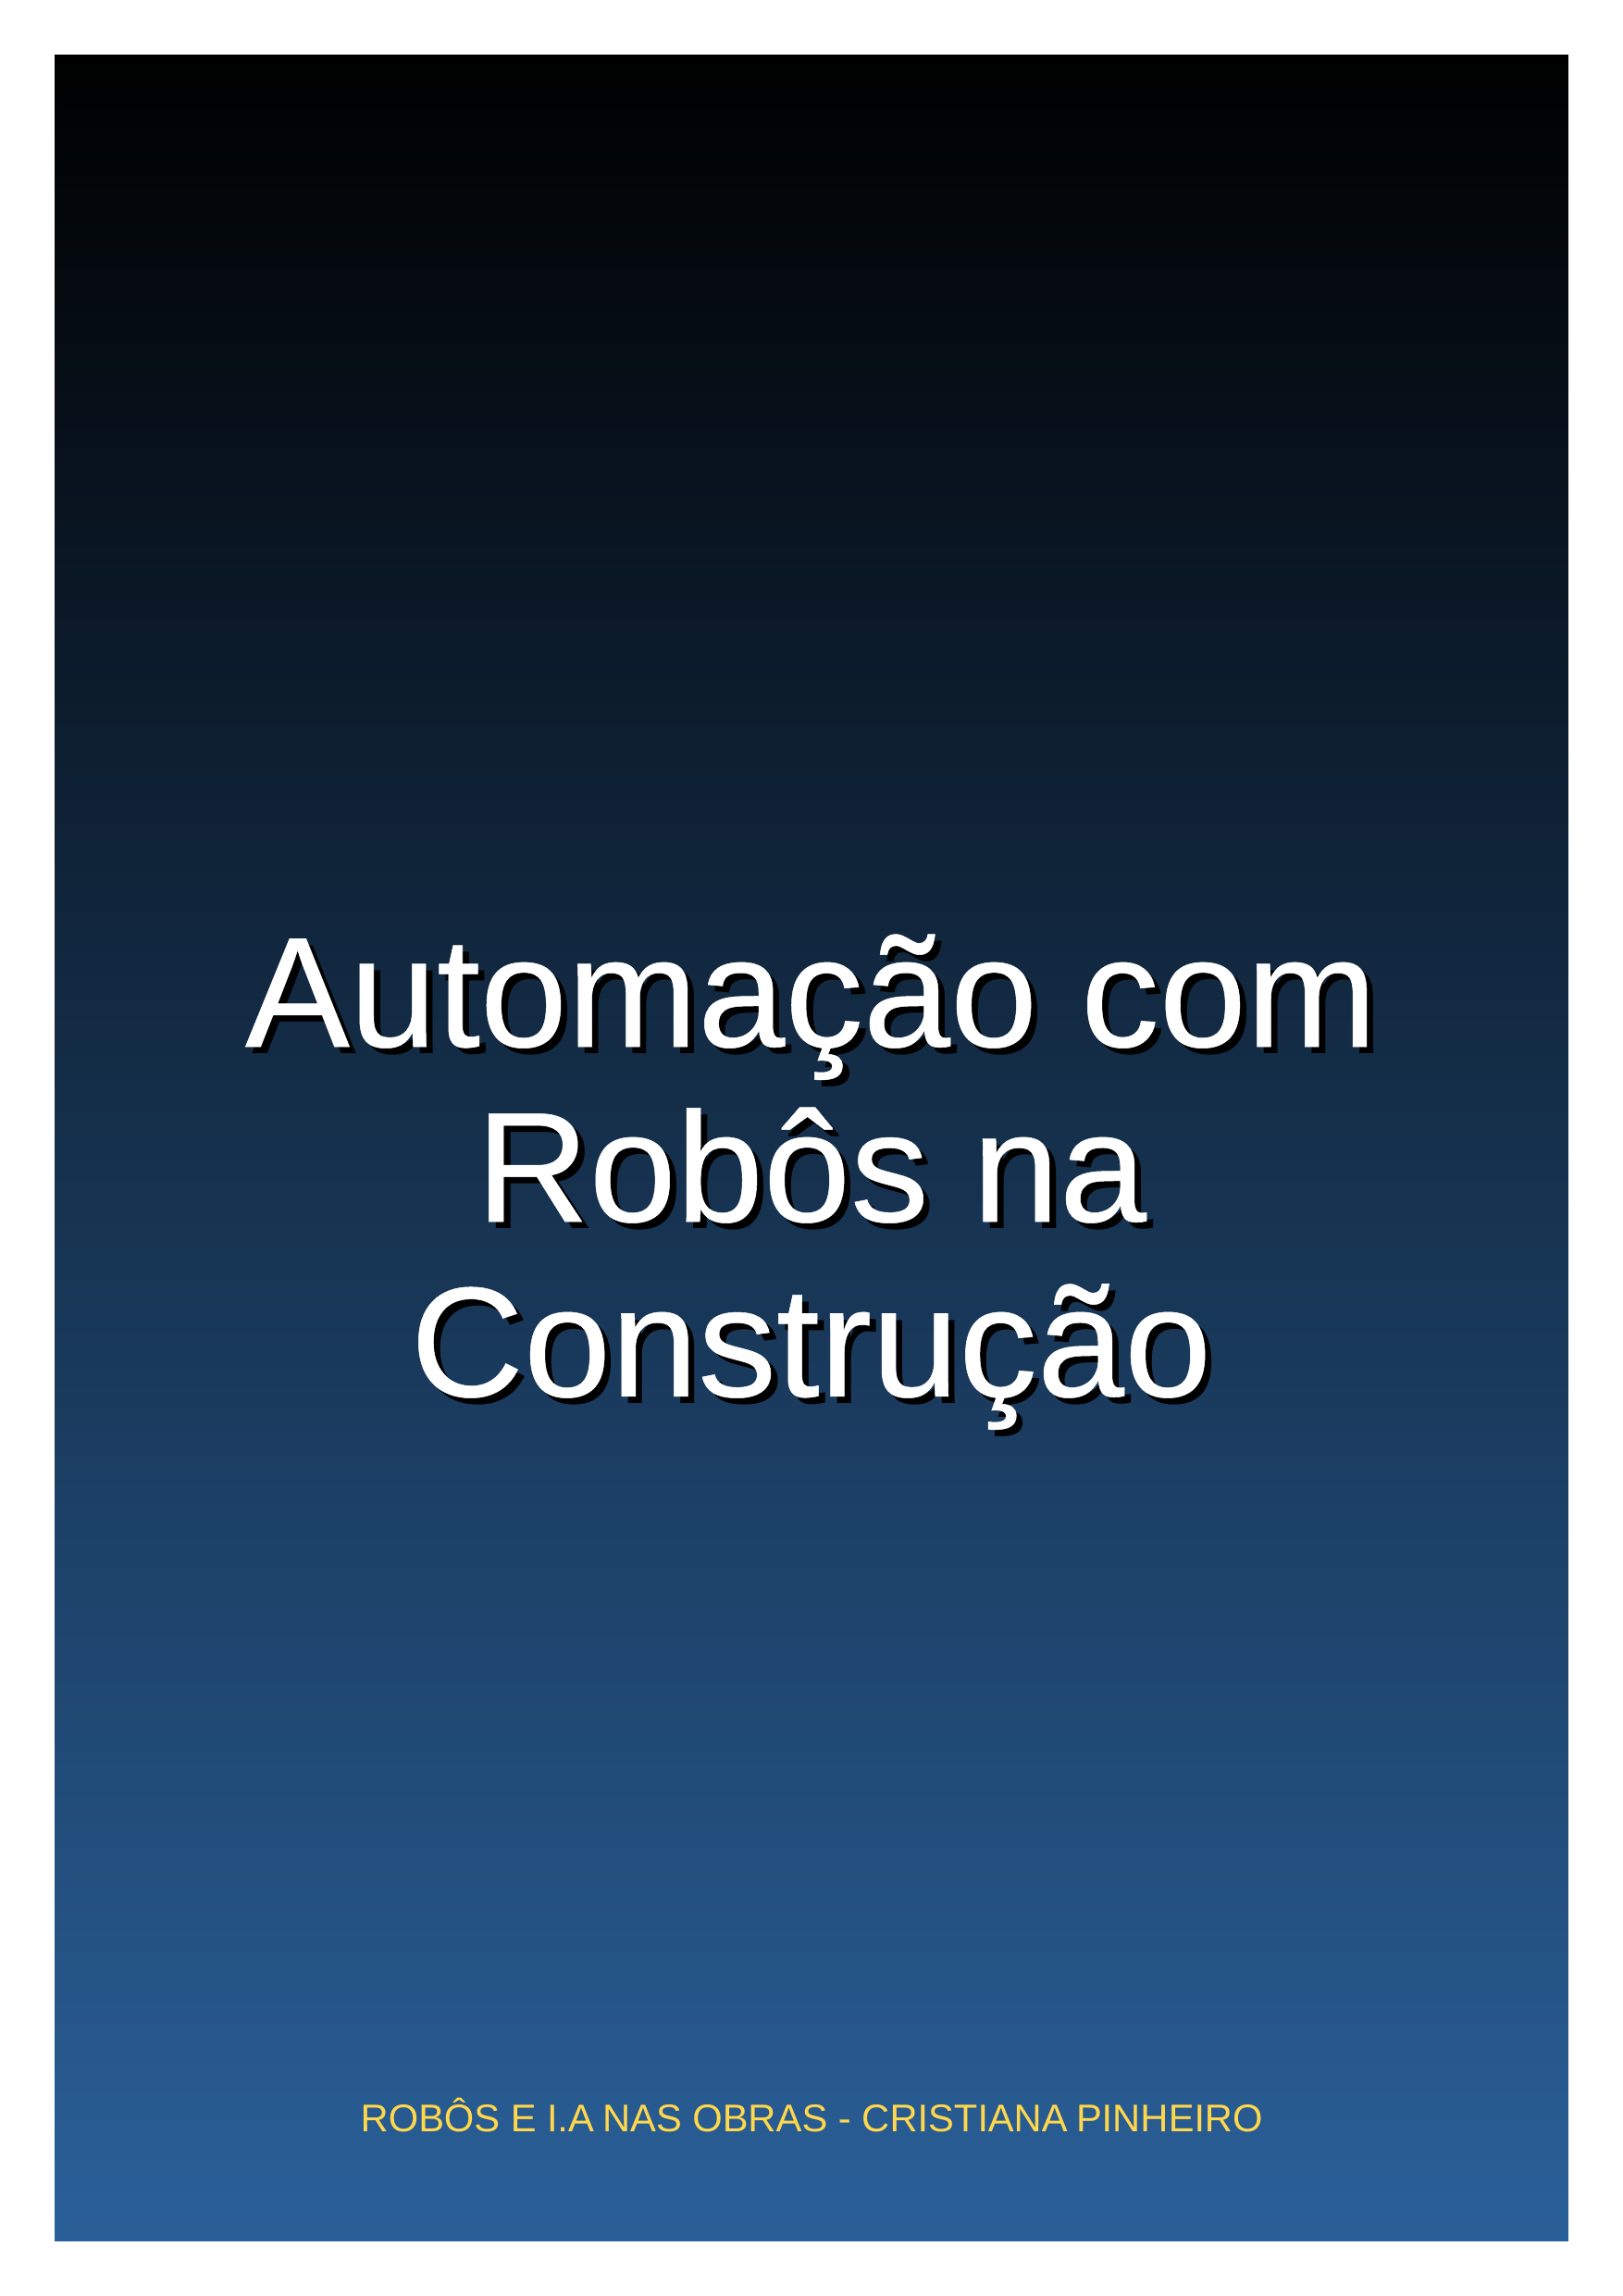

# Automação com Robôs na Construção
Robôs e I.A nas Obras - Cristiana Pinheiro